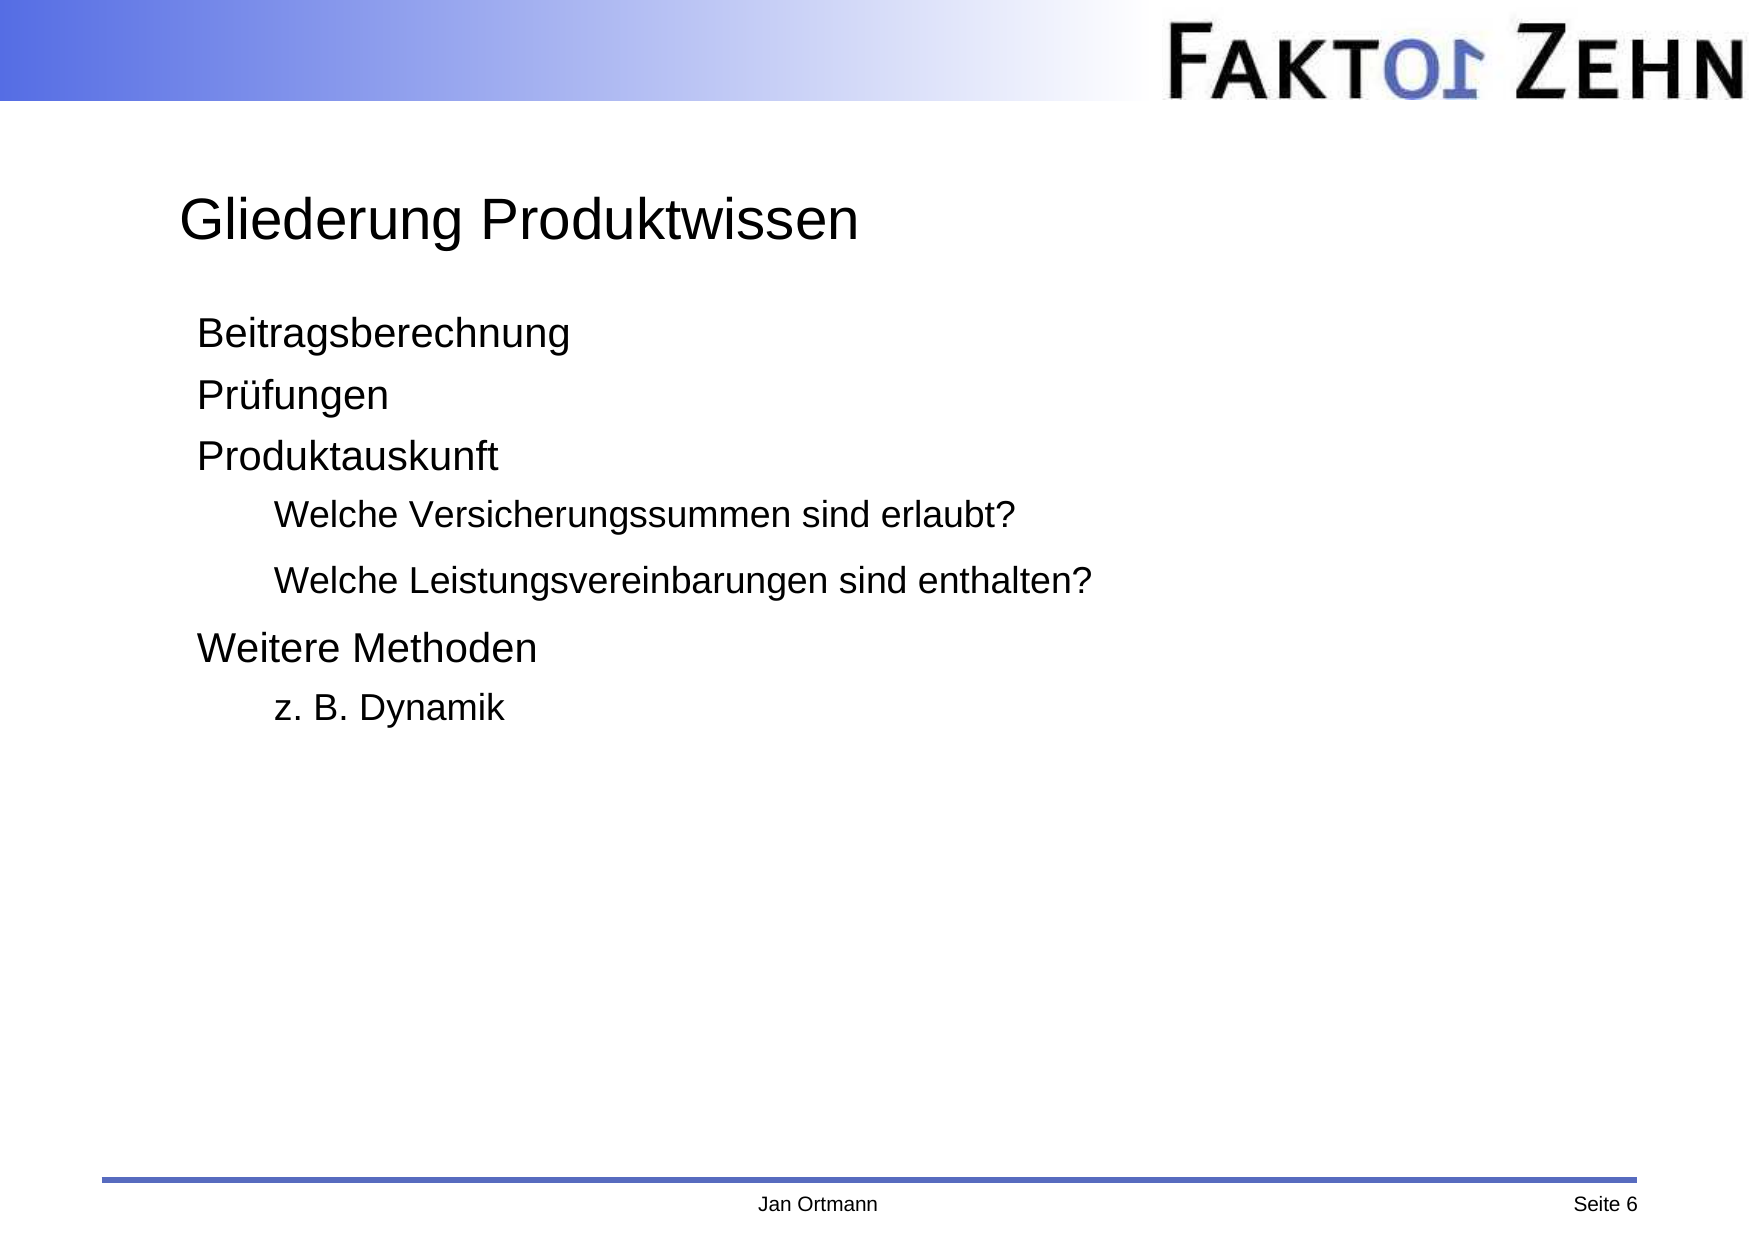

# Gliederung Produktwissen
Beitragsberechnung
Prüfungen
Produktauskunft
Welche Versicherungssummen sind erlaubt?
Welche Leistungsvereinbarungen sind enthalten?
Weitere Methoden
z. B. Dynamik